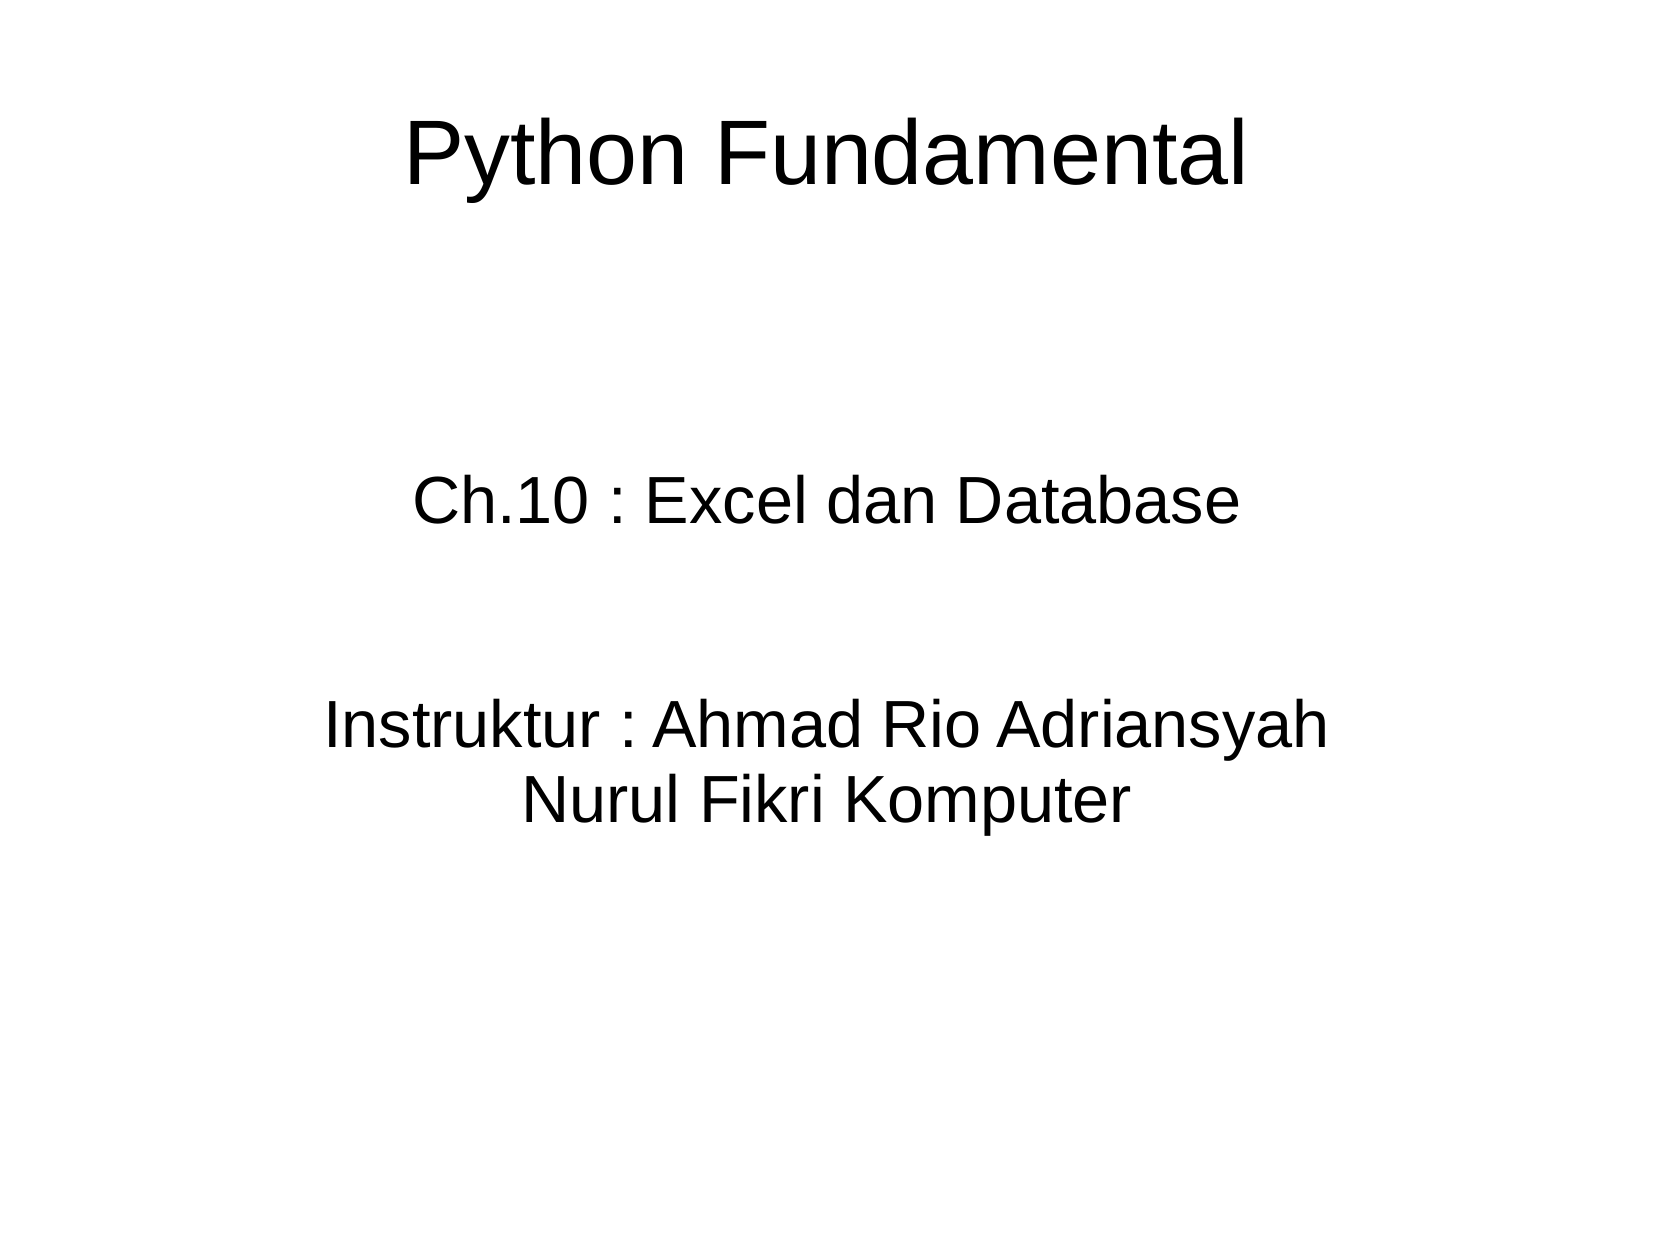

# Python Fundamental
Ch.10 : Excel dan Database
Instruktur : Ahmad Rio Adriansyah
Nurul Fikri Komputer